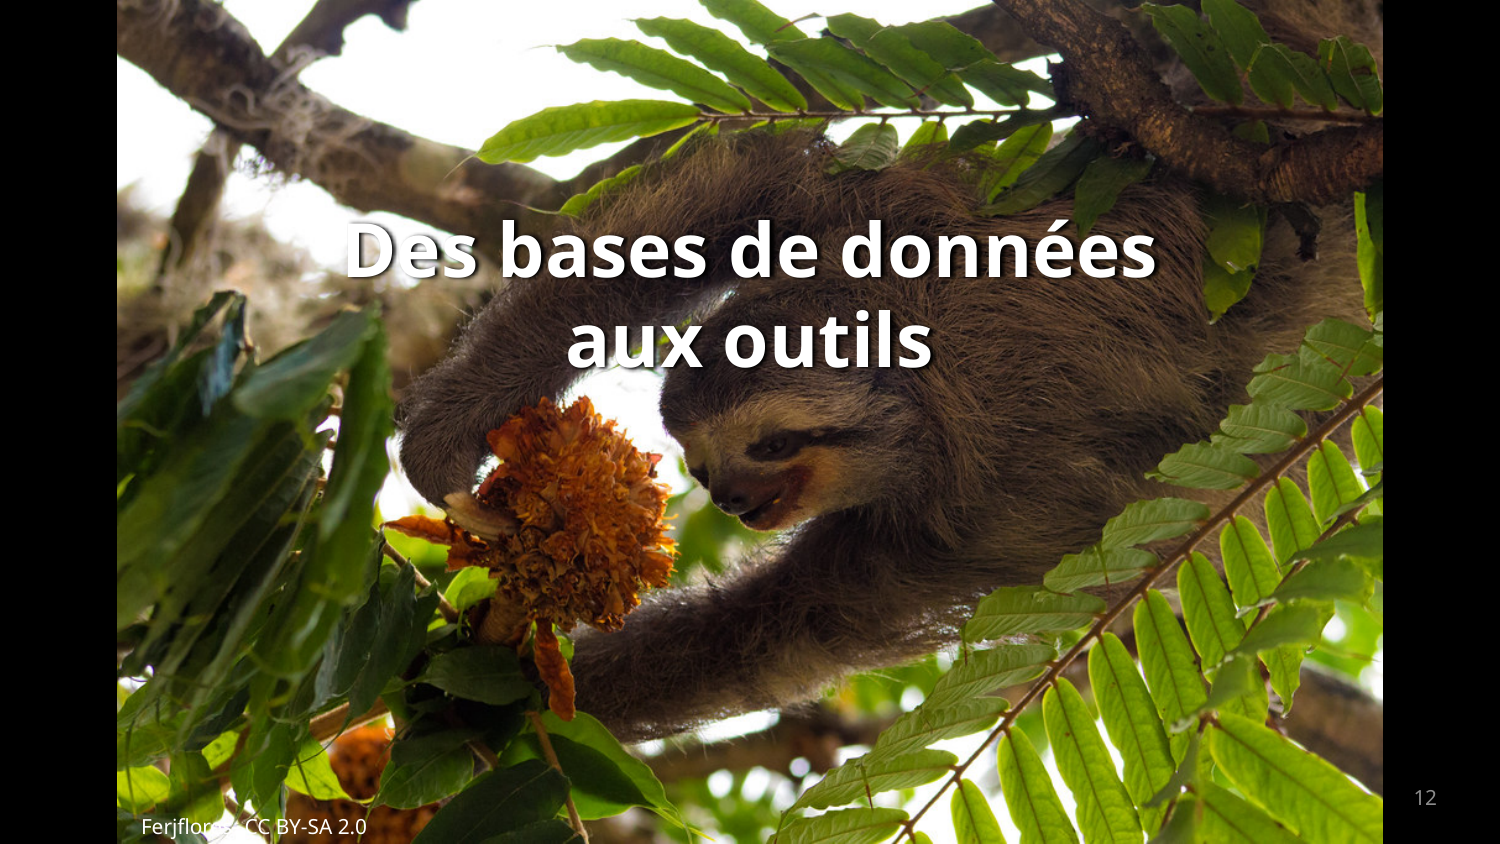

# Des bases de données aux outils
Ferjflores- CC BY-SA 2.0